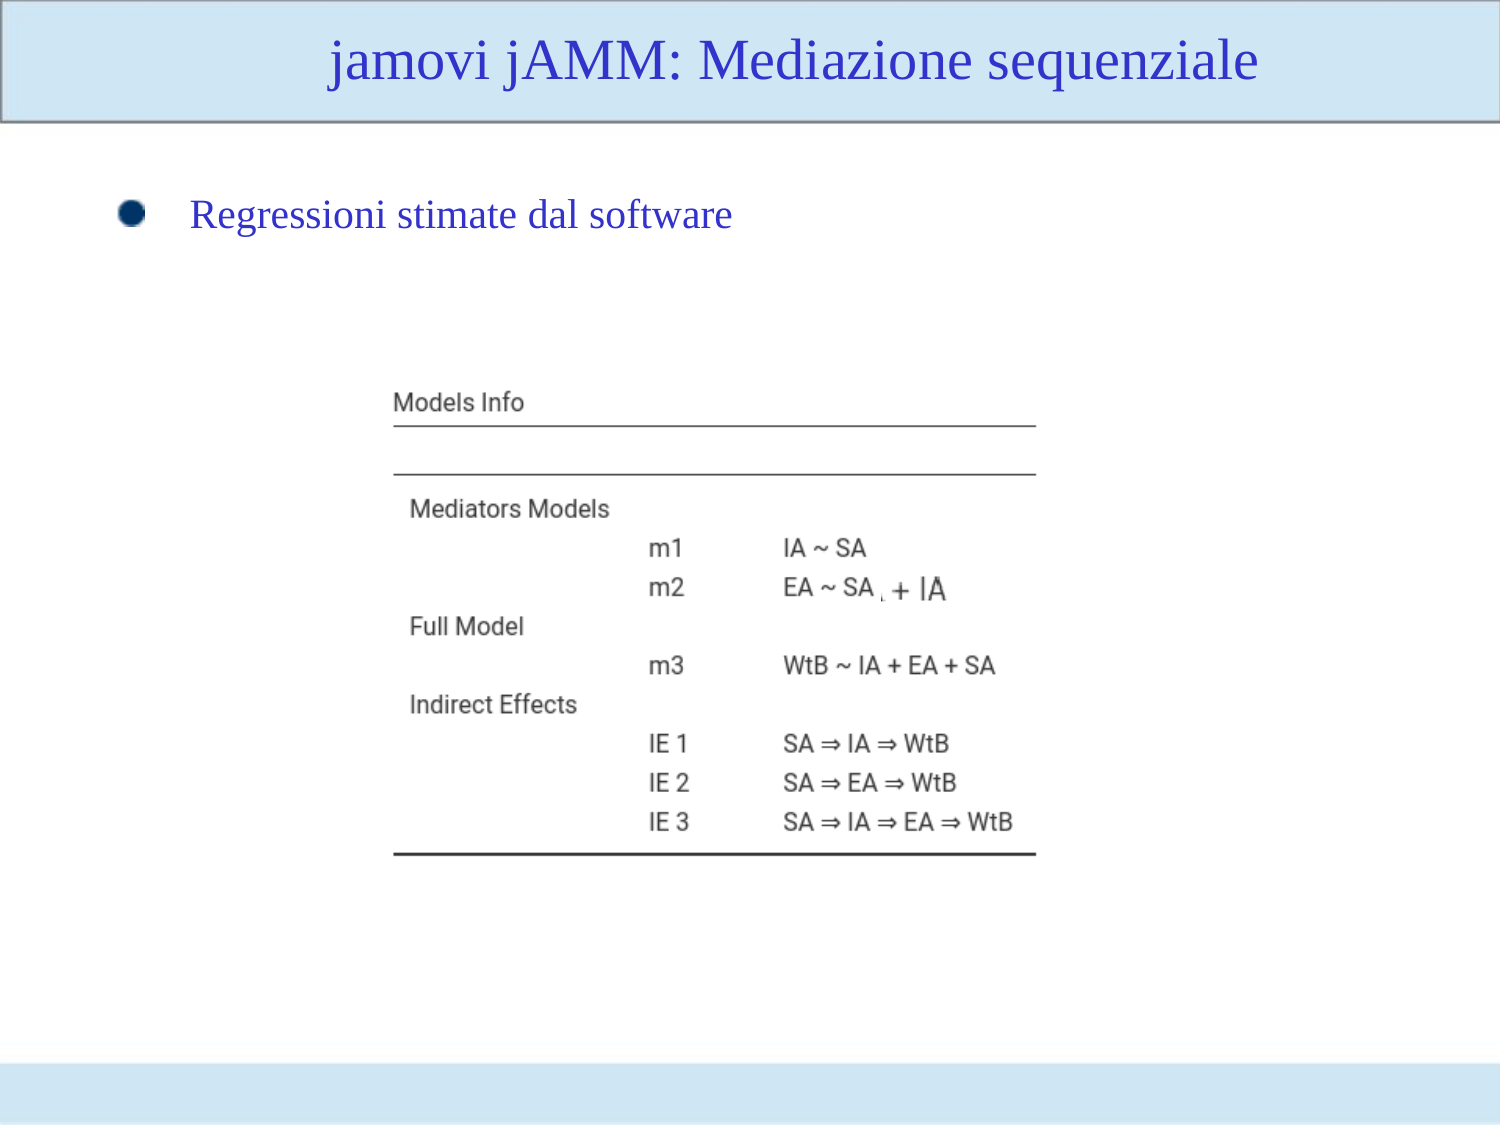

# jamovi jAMM: Mediazione sequenziale
Regressioni stimate dal software